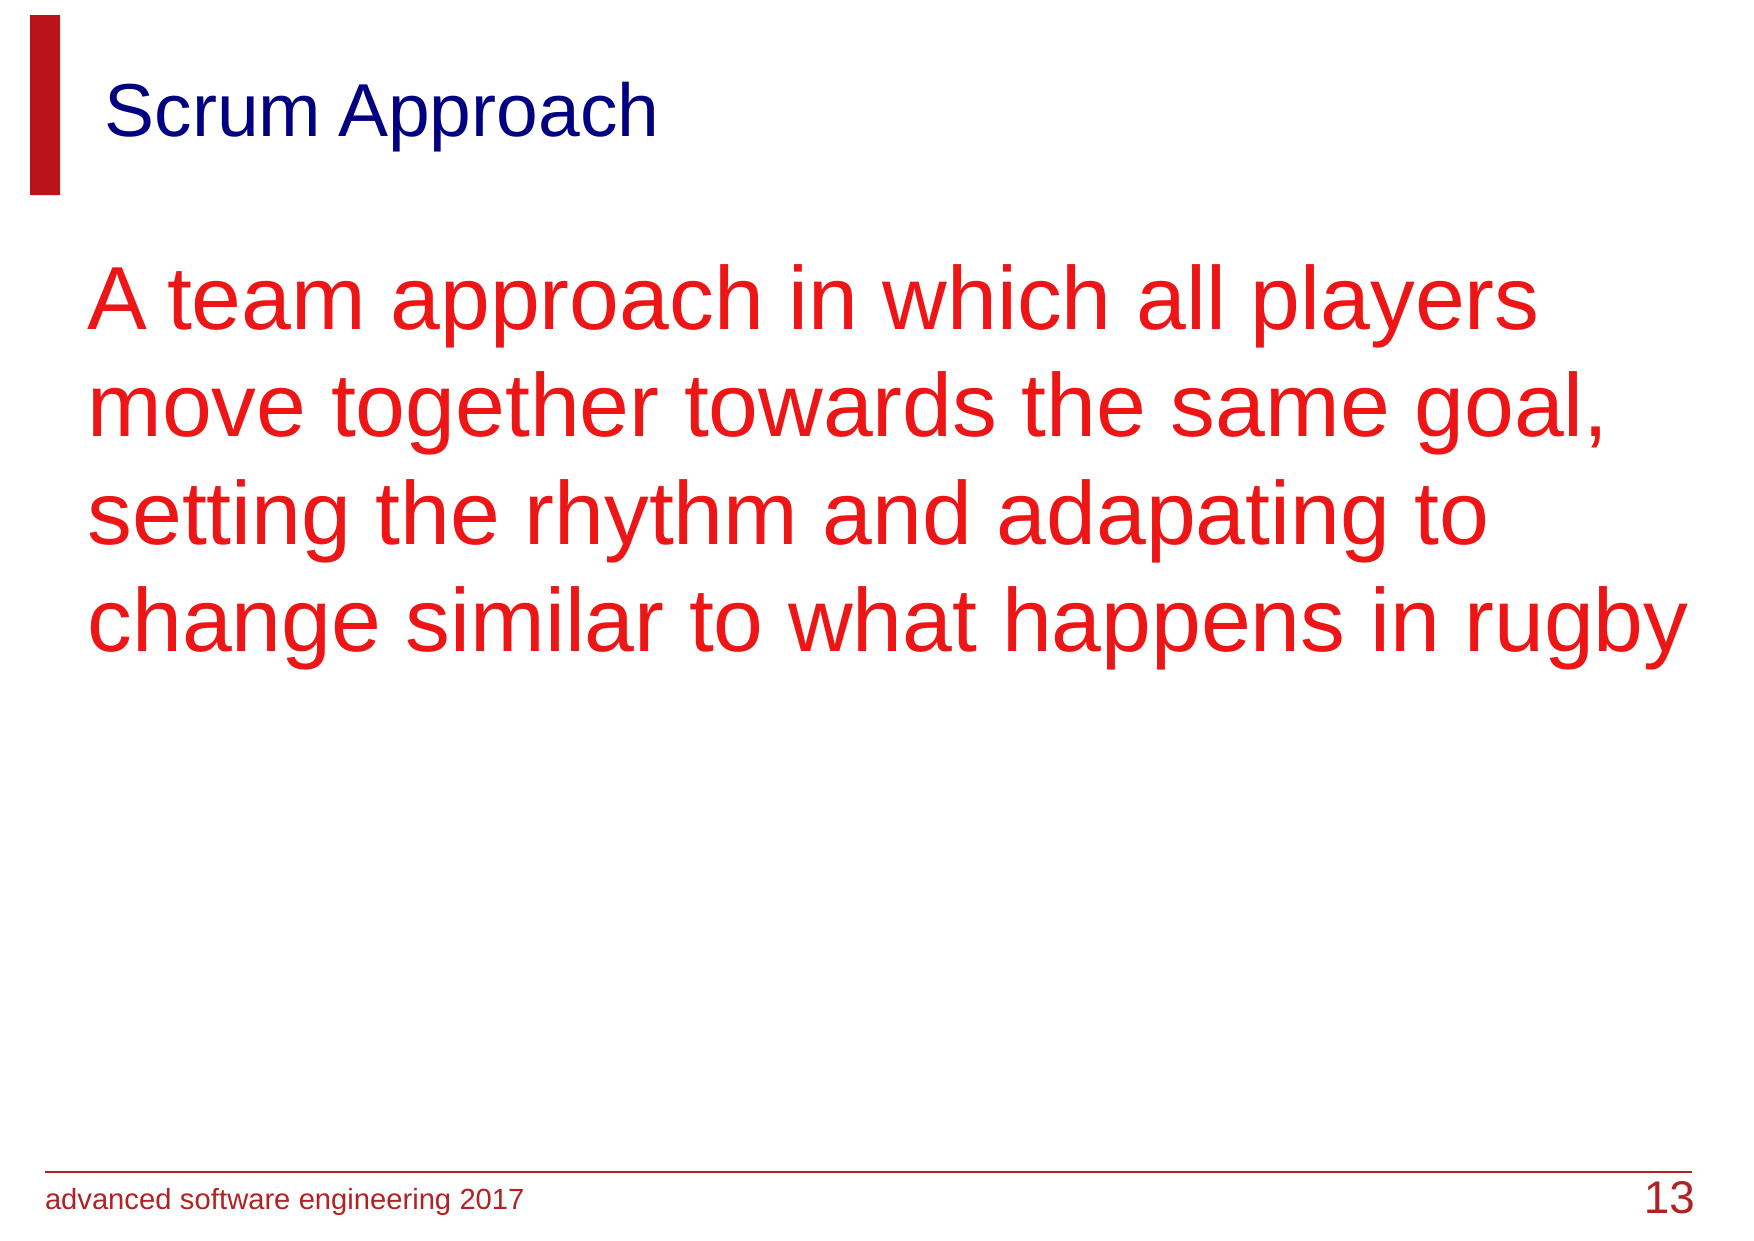

# Scrum Approach
A team approach in which all players move together towards the same goal, setting the rhythm and adapating to change similar to what happens in rugby
13
advanced software engineering 2017